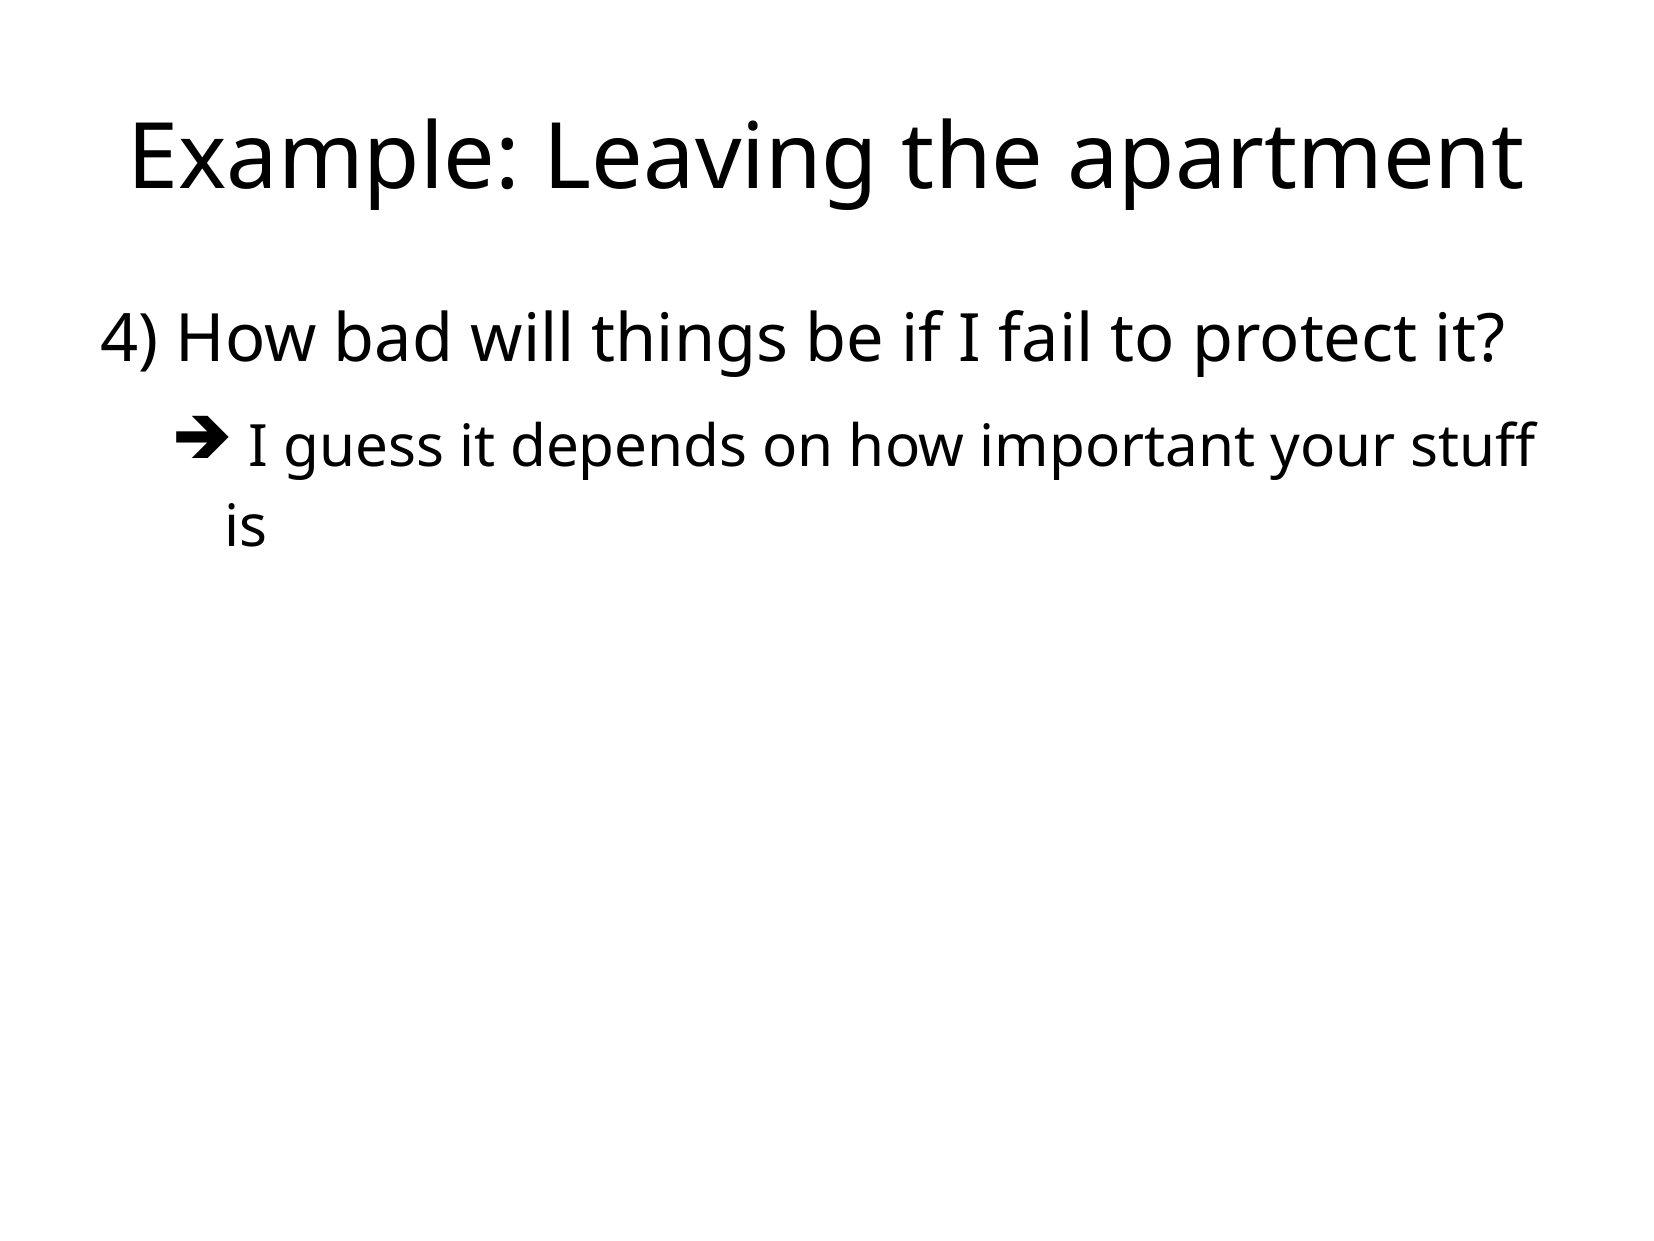

# Example: Leaving the apartment
 How bad will things be if I fail to protect it?
 I guess it depends on how important your stuff is